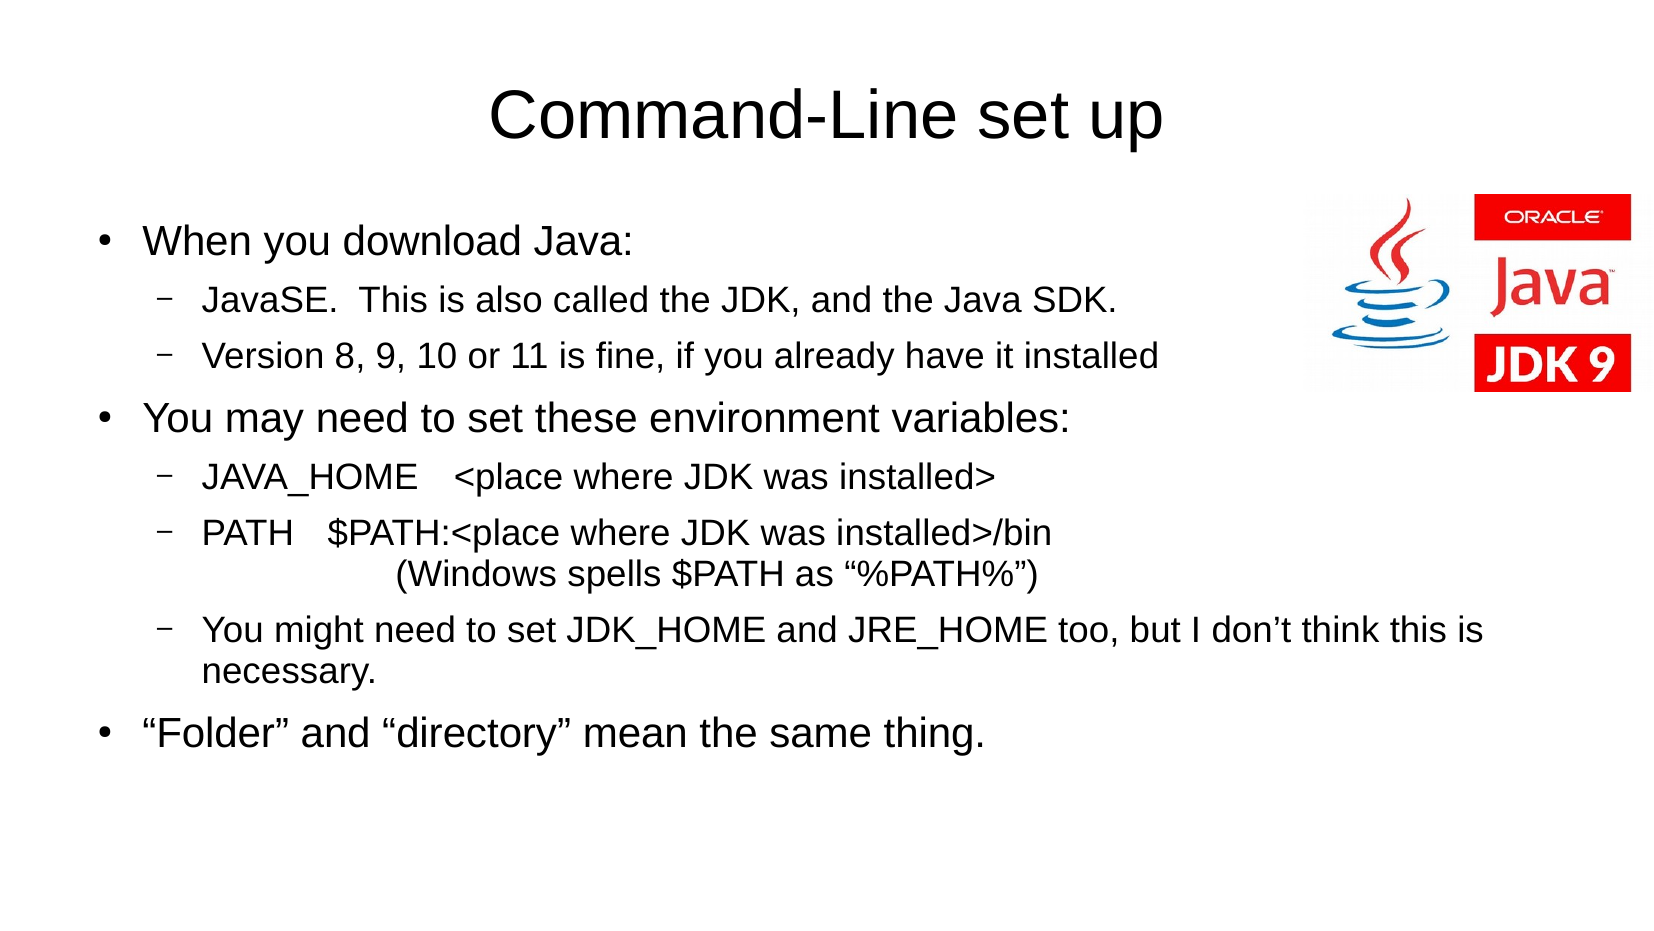

# Command-Line set up
When you download Java:
JavaSE. This is also called the JDK, and the Java SDK.
Version 8, 9, 10 or 11 is fine, if you already have it installed
You may need to set these environment variables:
JAVA_HOME		<place where JDK was installed>
PATH				$PATH:<place where JDK was installed>/bin
 (Windows spells $PATH as “%PATH%”)
You might need to set JDK_HOME and JRE_HOME too, but I don’t think this is necessary.
“Folder” and “directory” mean the same thing.